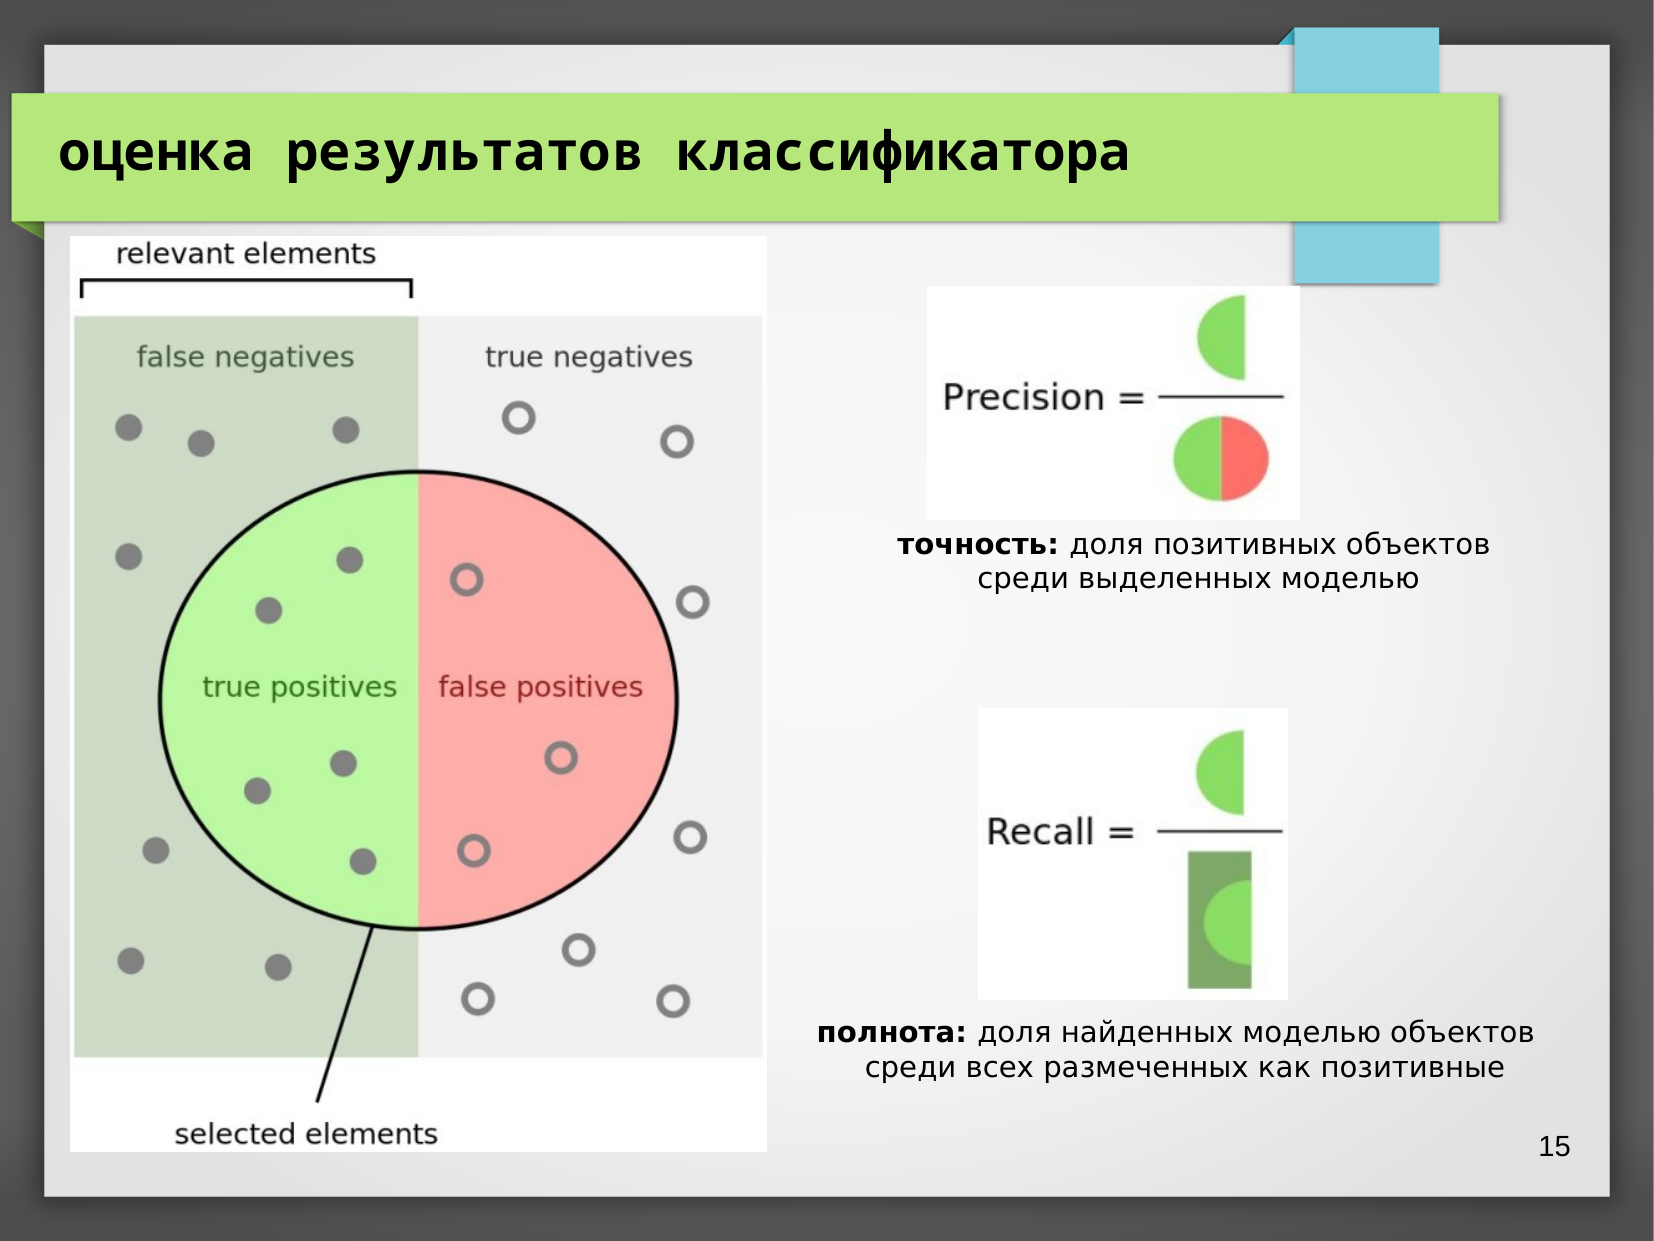

# оценка результатов классификатора
точность: доля позитивных объектов
среди выделенных моделью
полнота: доля найденных моделью объектов
 среди всех размеченных как позитивные
15